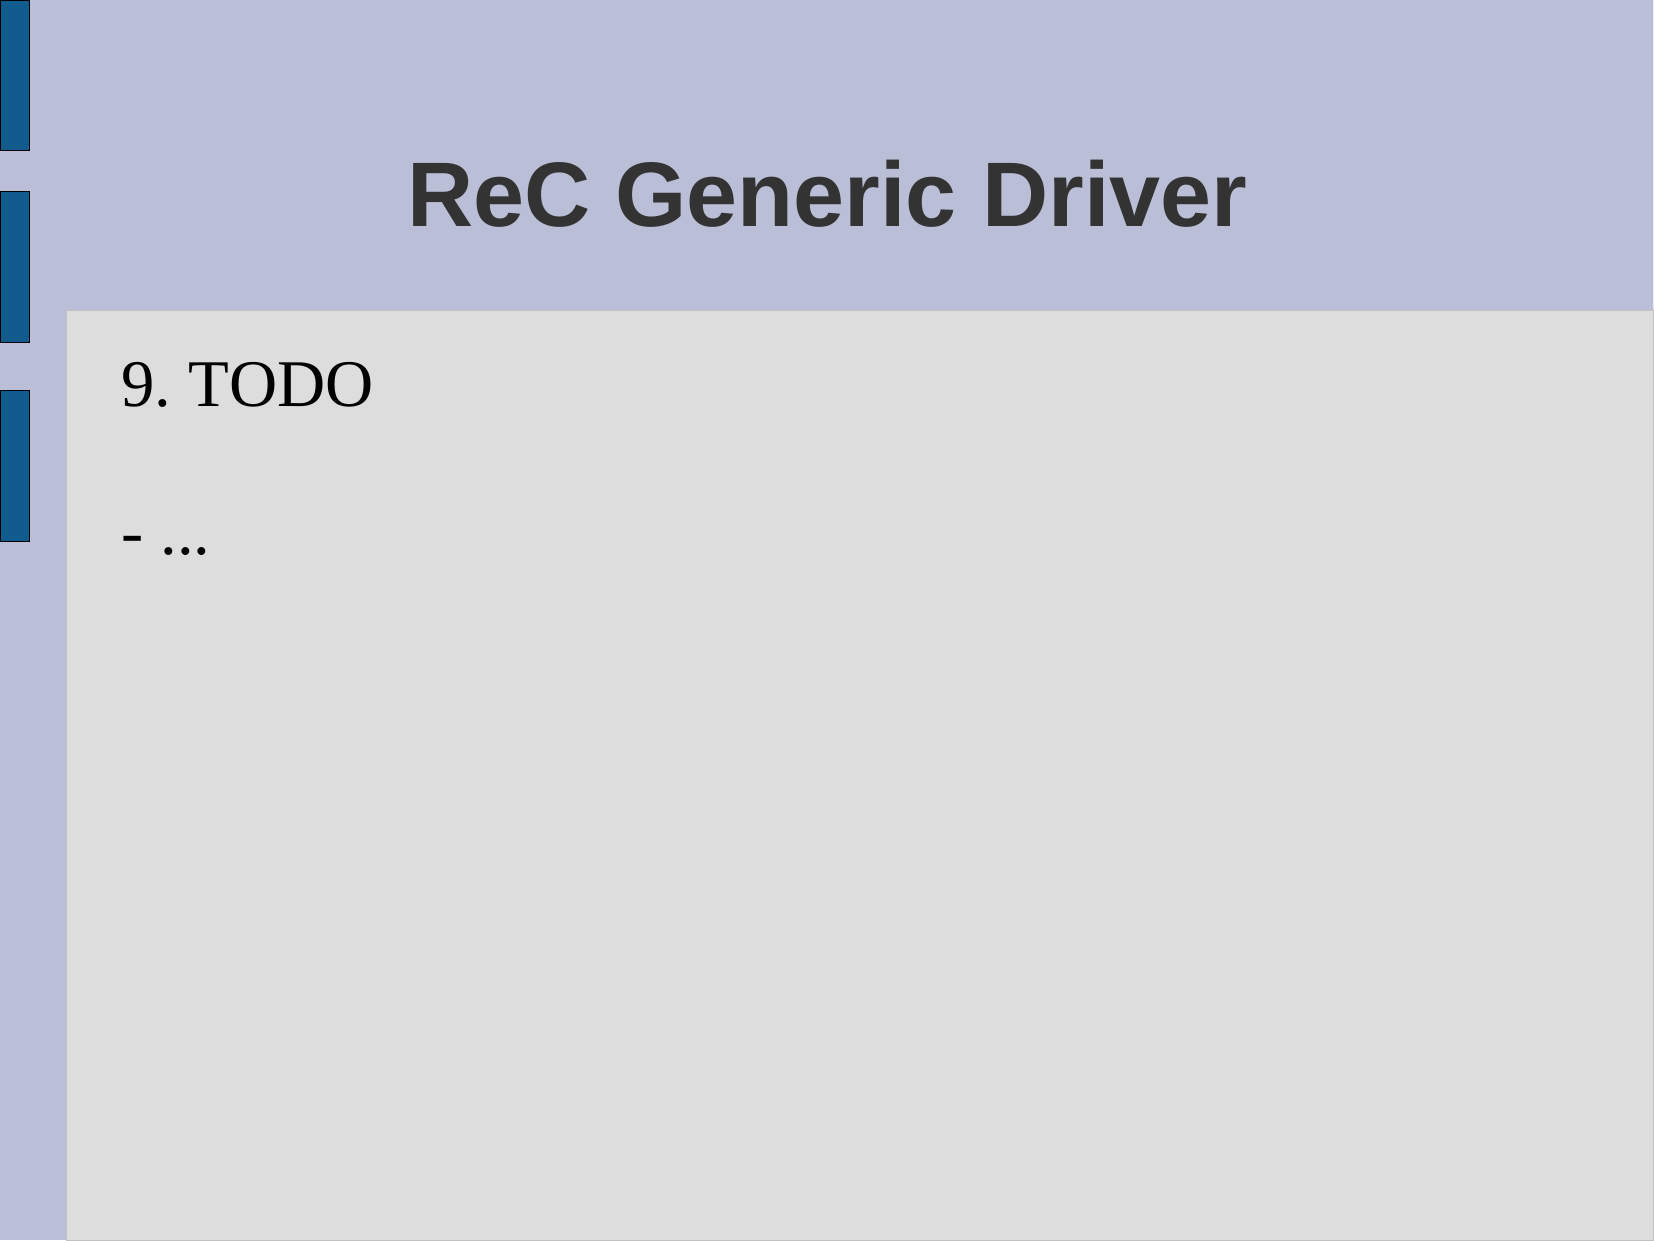

# ReC Generic Driver
9. TODO
- ...